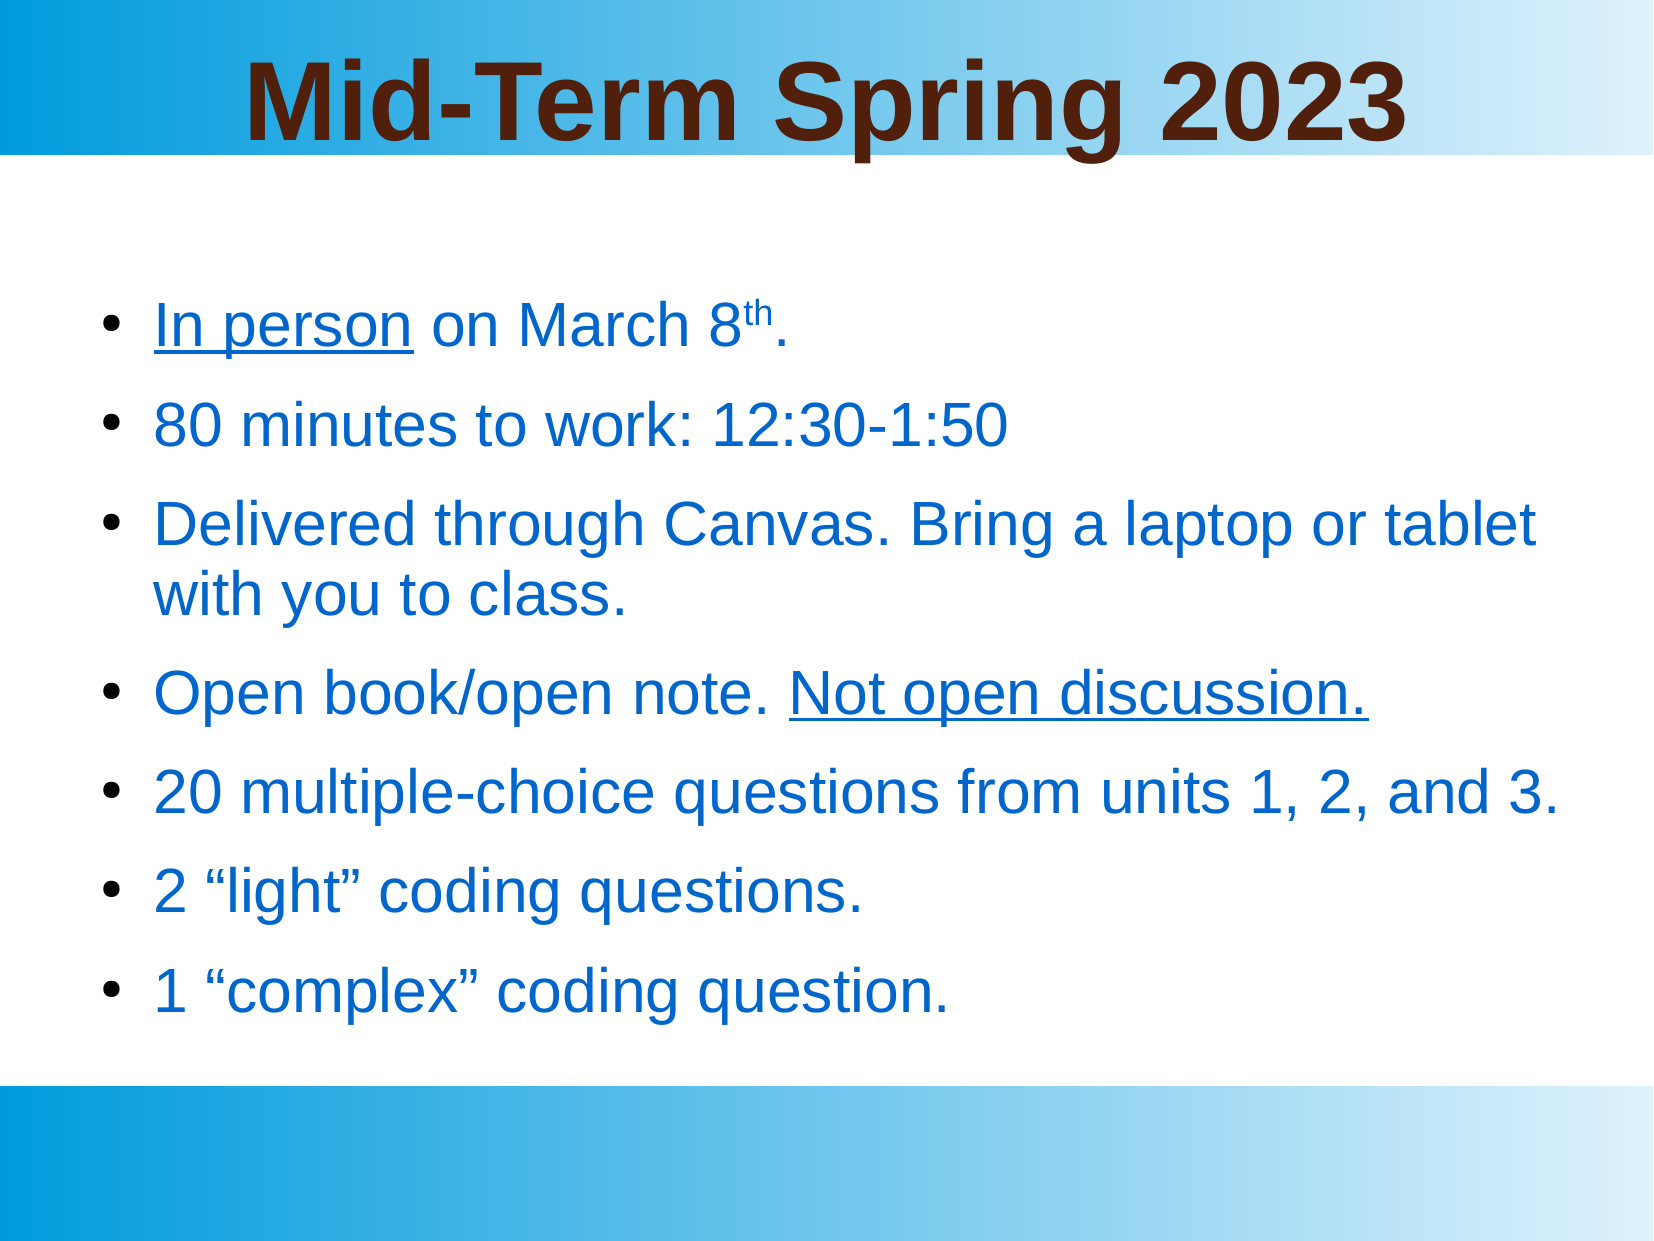

# Mid-Term Spring 2023
In person on March 8th.
80 minutes to work: 12:30-1:50
Delivered through Canvas. Bring a laptop or tablet with you to class.
Open book/open note. Not open discussion.
20 multiple-choice questions from units 1, 2, and 3.
2 “light” coding questions.
1 “complex” coding question.